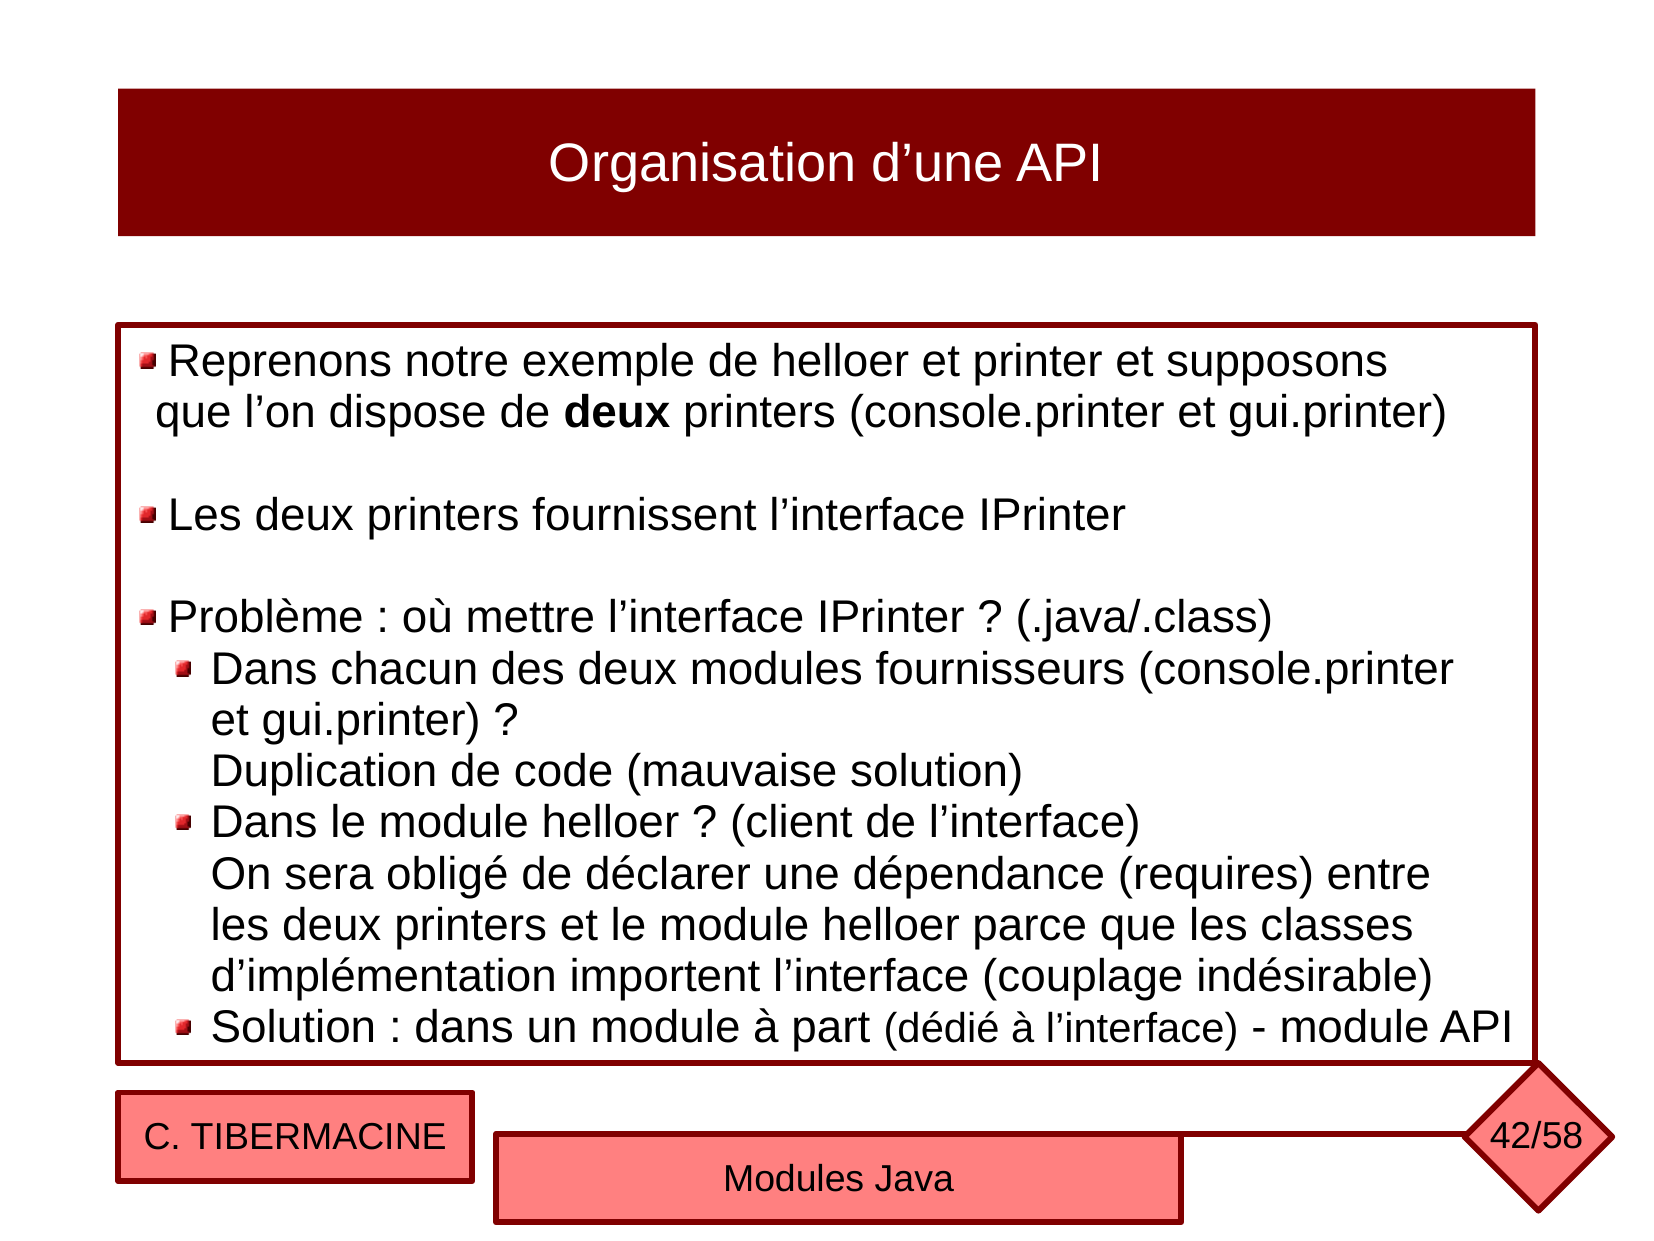

Organisation d’une API
 Reprenons notre exemple de helloer et printer et supposons
que l’on dispose de deux printers (console.printer et gui.printer)
 Les deux printers fournissent l’interface IPrinter
 Problème : où mettre l’interface IPrinter ? (.java/.class)
Dans chacun des deux modules fournisseurs (console.printer
et gui.printer) ?
Duplication de code (mauvaise solution)
Dans le module helloer ? (client de l’interface)
On sera obligé de déclarer une dépendance (requires) entre
les deux printers et le module helloer parce que les classes
d’implémentation importent l’interface (couplage indésirable)
Solution : dans un module à part (dédié à l’interface) - module API
C. TIBERMACINE
Modules Java